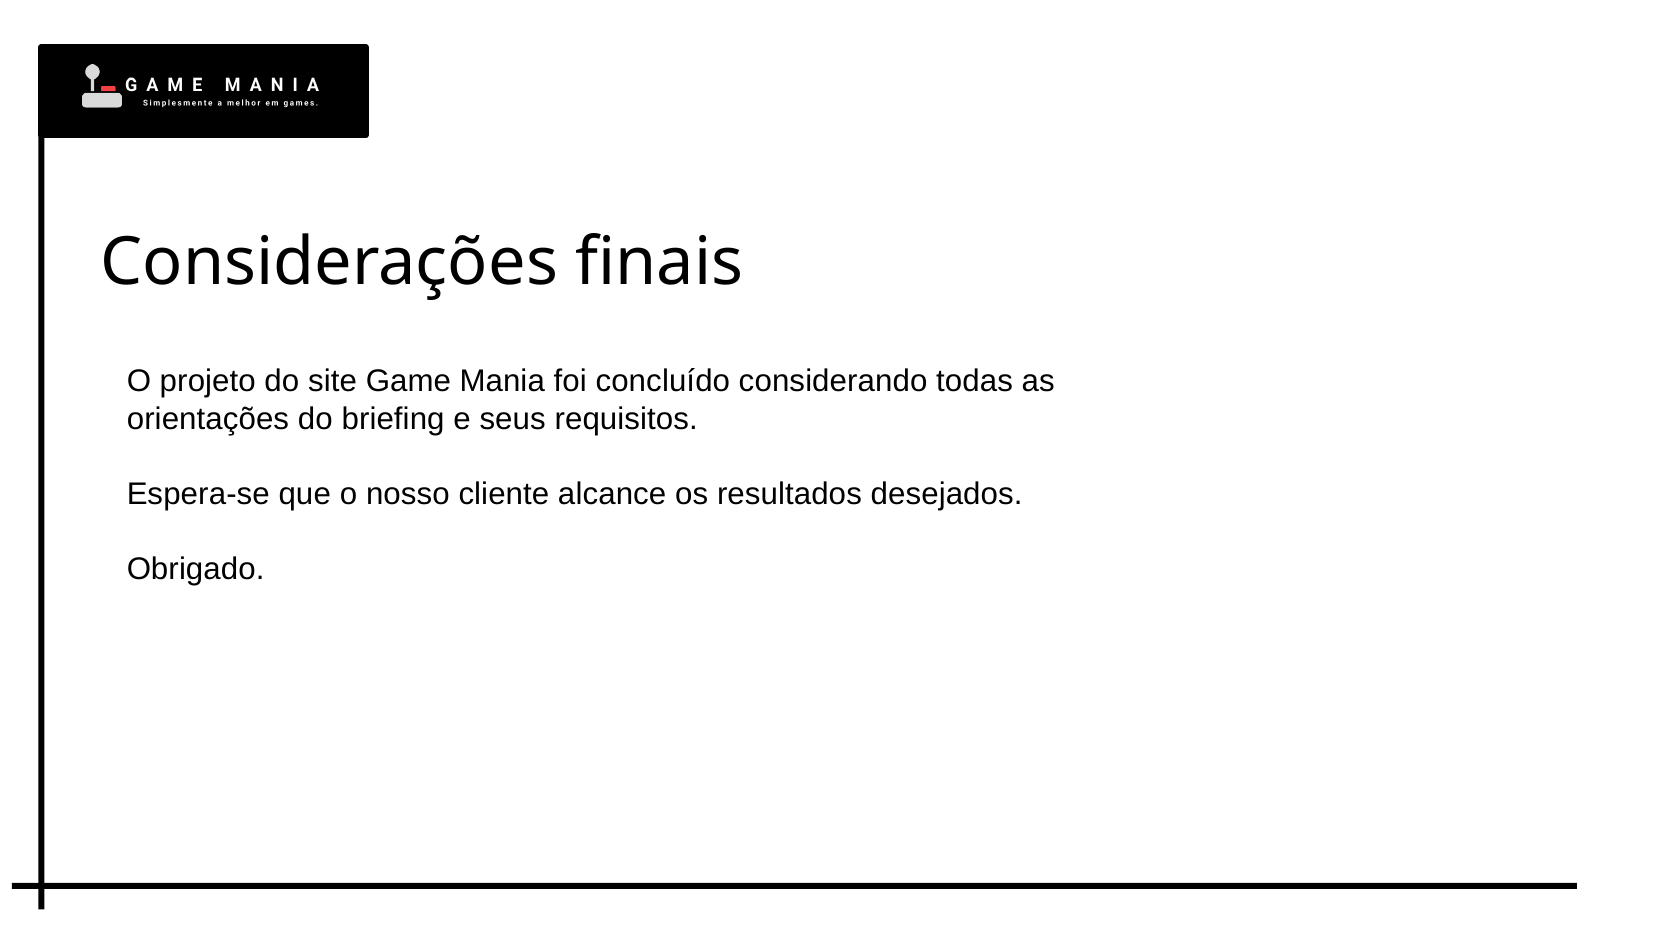

Considerações finais
O projeto do site Game Mania foi concluído considerando todas as orientações do briefing e seus requisitos.
Espera-se que o nosso cliente alcance os resultados desejados.
Obrigado.